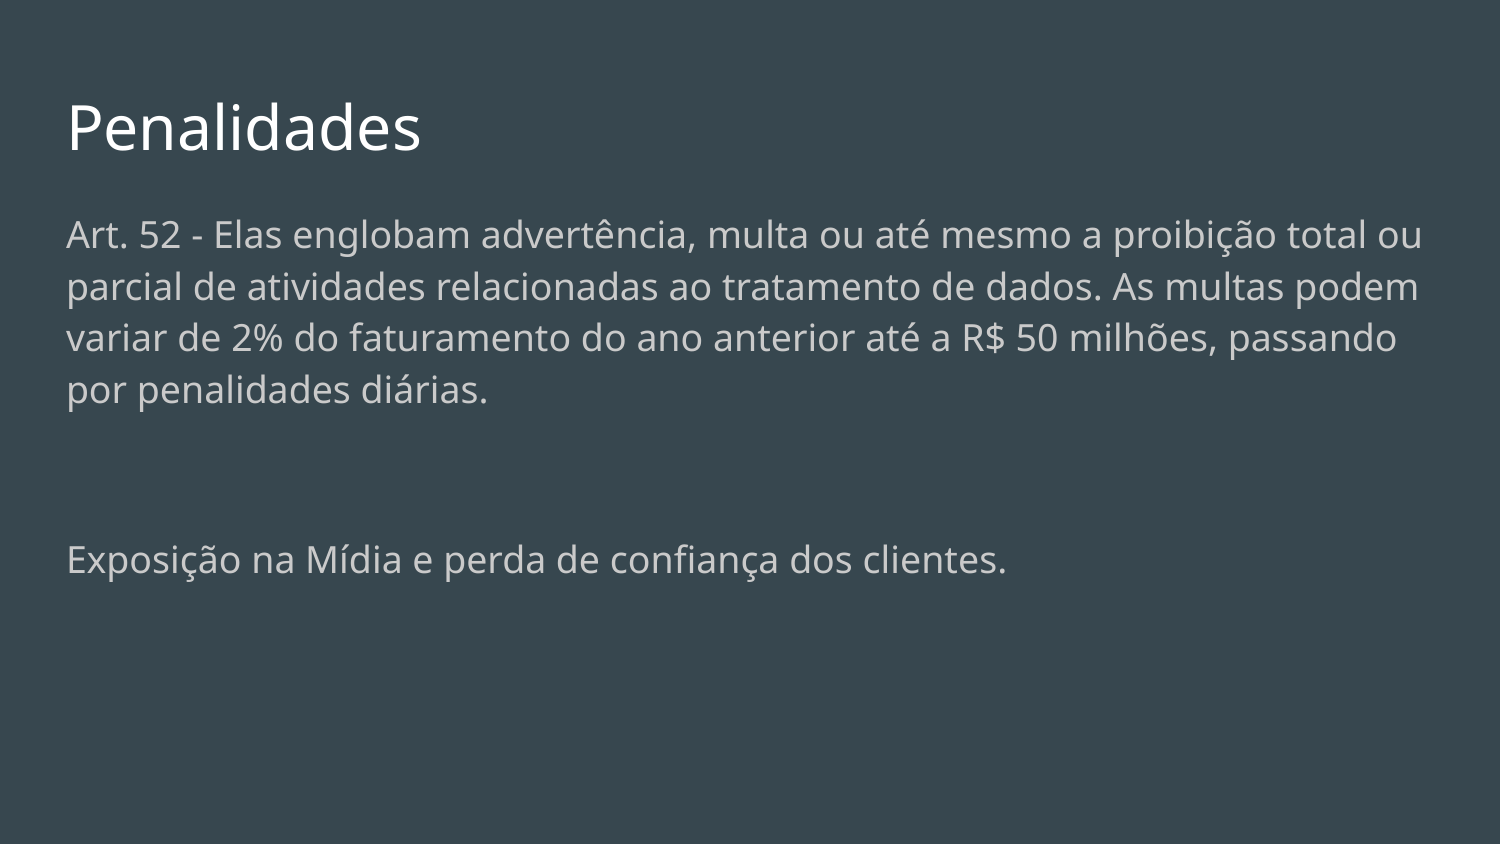

# Penalidades
Art. 52 - Elas englobam advertência, multa ou até mesmo a proibição total ou parcial de atividades relacionadas ao tratamento de dados. As multas podem variar de 2% do faturamento do ano anterior até a R$ 50 milhões, passando por penalidades diárias.
Exposição na Mídia e perda de confiança dos clientes.